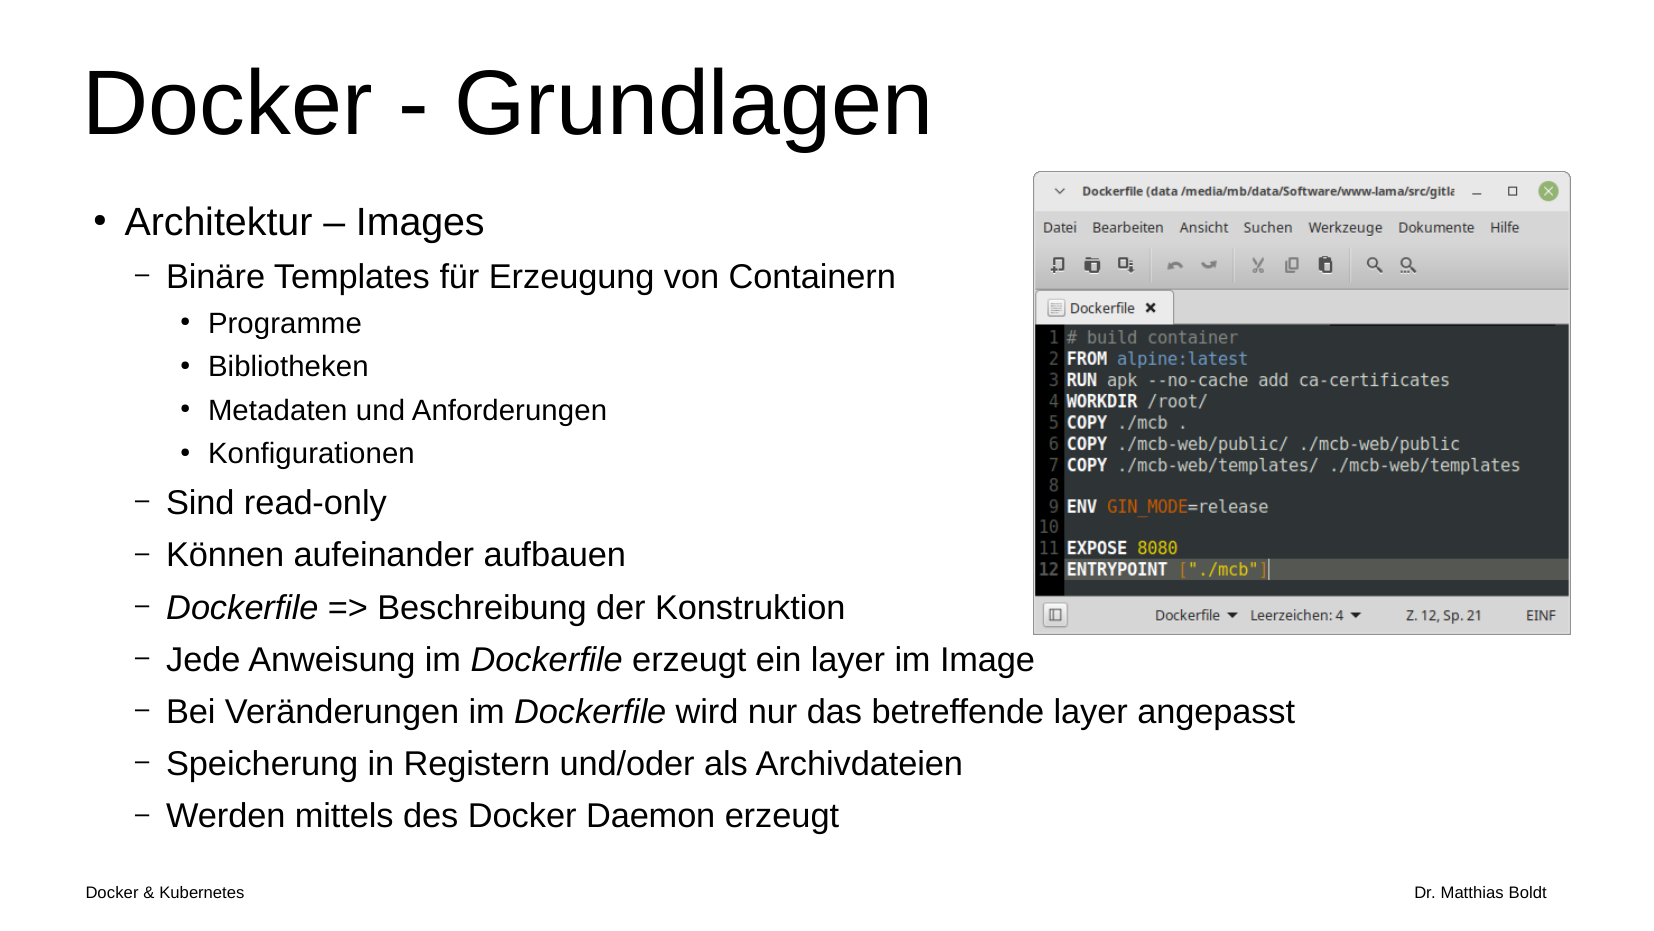

# Docker - Grundlagen
Architektur – Images
Binäre Templates für Erzeugung von Containern
Programme
Bibliotheken
Metadaten und Anforderungen
Konfigurationen
Sind read-only
Können aufeinander aufbauen
Dockerfile => Beschreibung der Konstruktion
Jede Anweisung im Dockerfile erzeugt ein layer im Image
Bei Veränderungen im Dockerfile wird nur das betreffende layer angepasst
Speicherung in Registern und/oder als Archivdateien
Werden mittels des Docker Daemon erzeugt
Docker & Kubernetes																Dr. Matthias Boldt